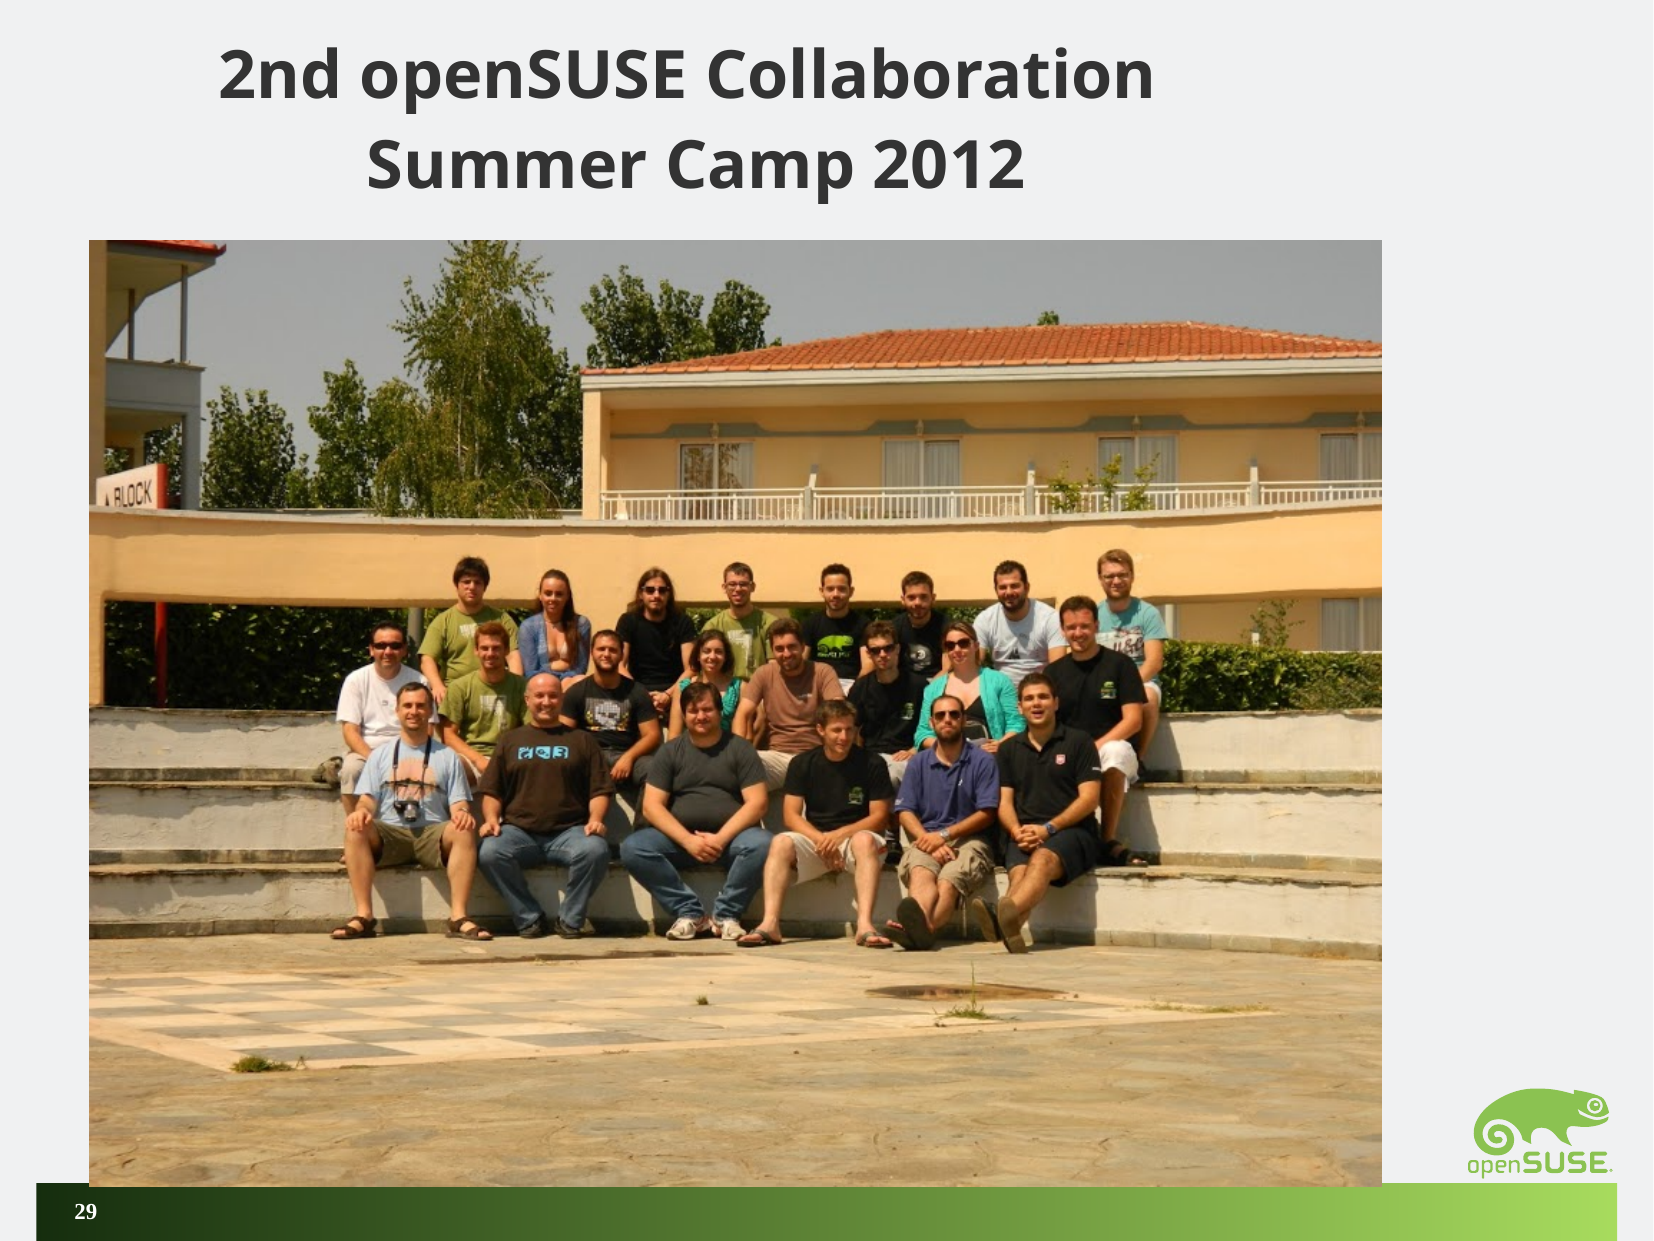

# 2nd openSUSE Collaboration Summer Camp 2012
29